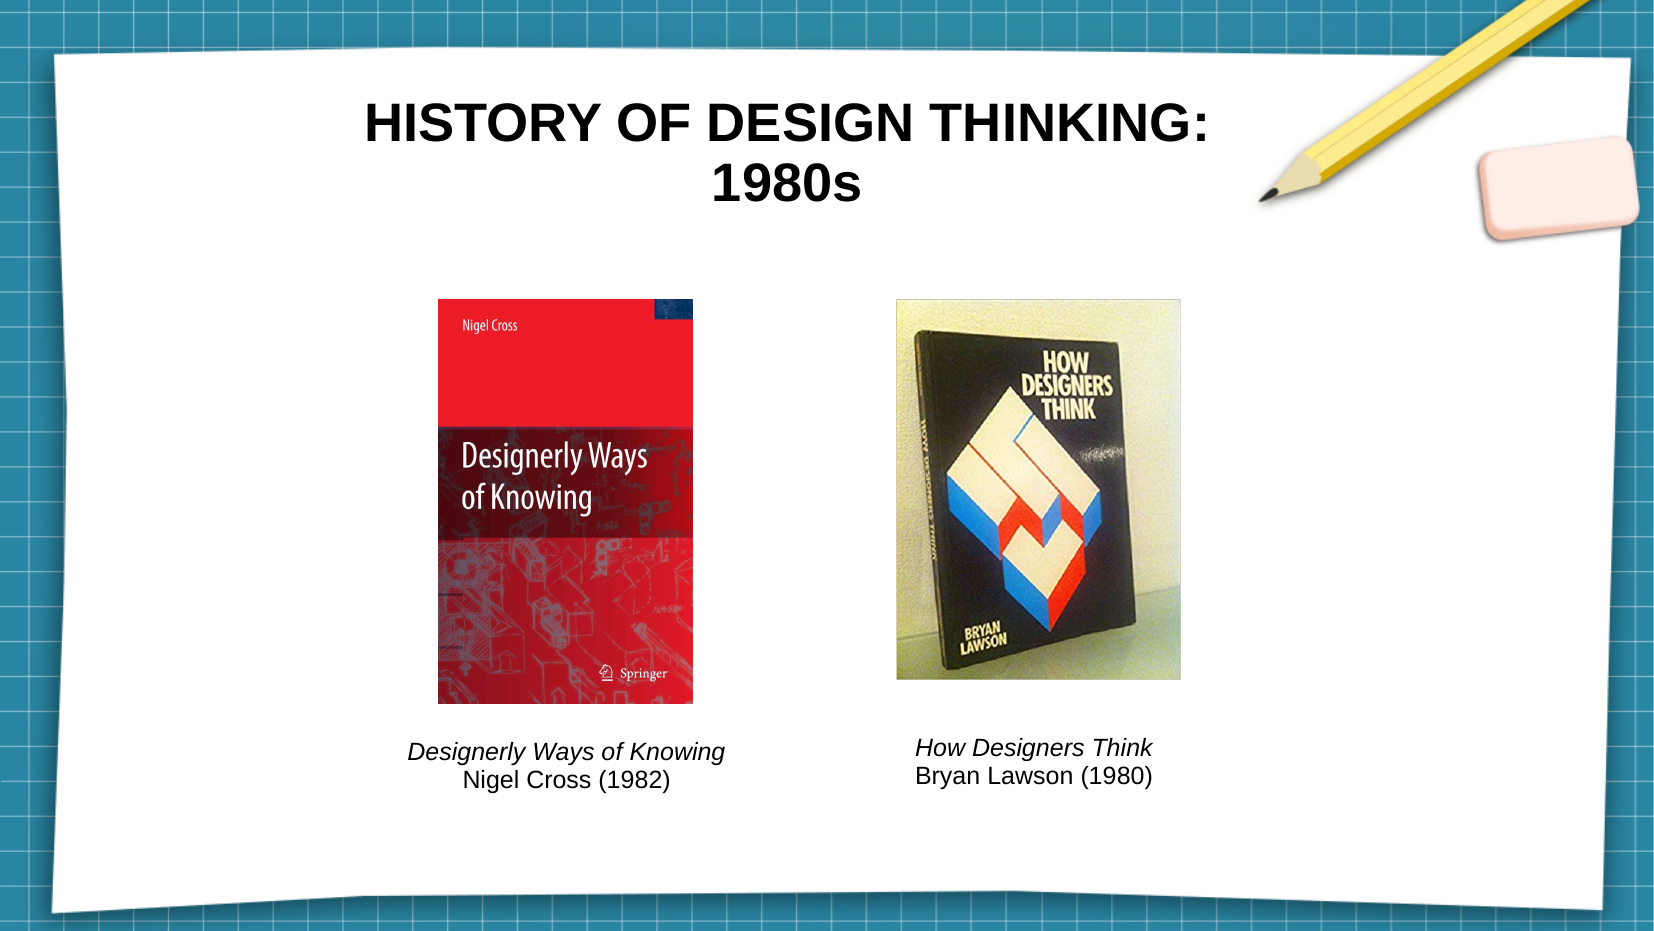

# HISTORY OF DESIGN THINKING: 1980s
How Designers Think
Bryan Lawson (1980)
Designerly Ways of Knowing
Nigel Cross (1982)